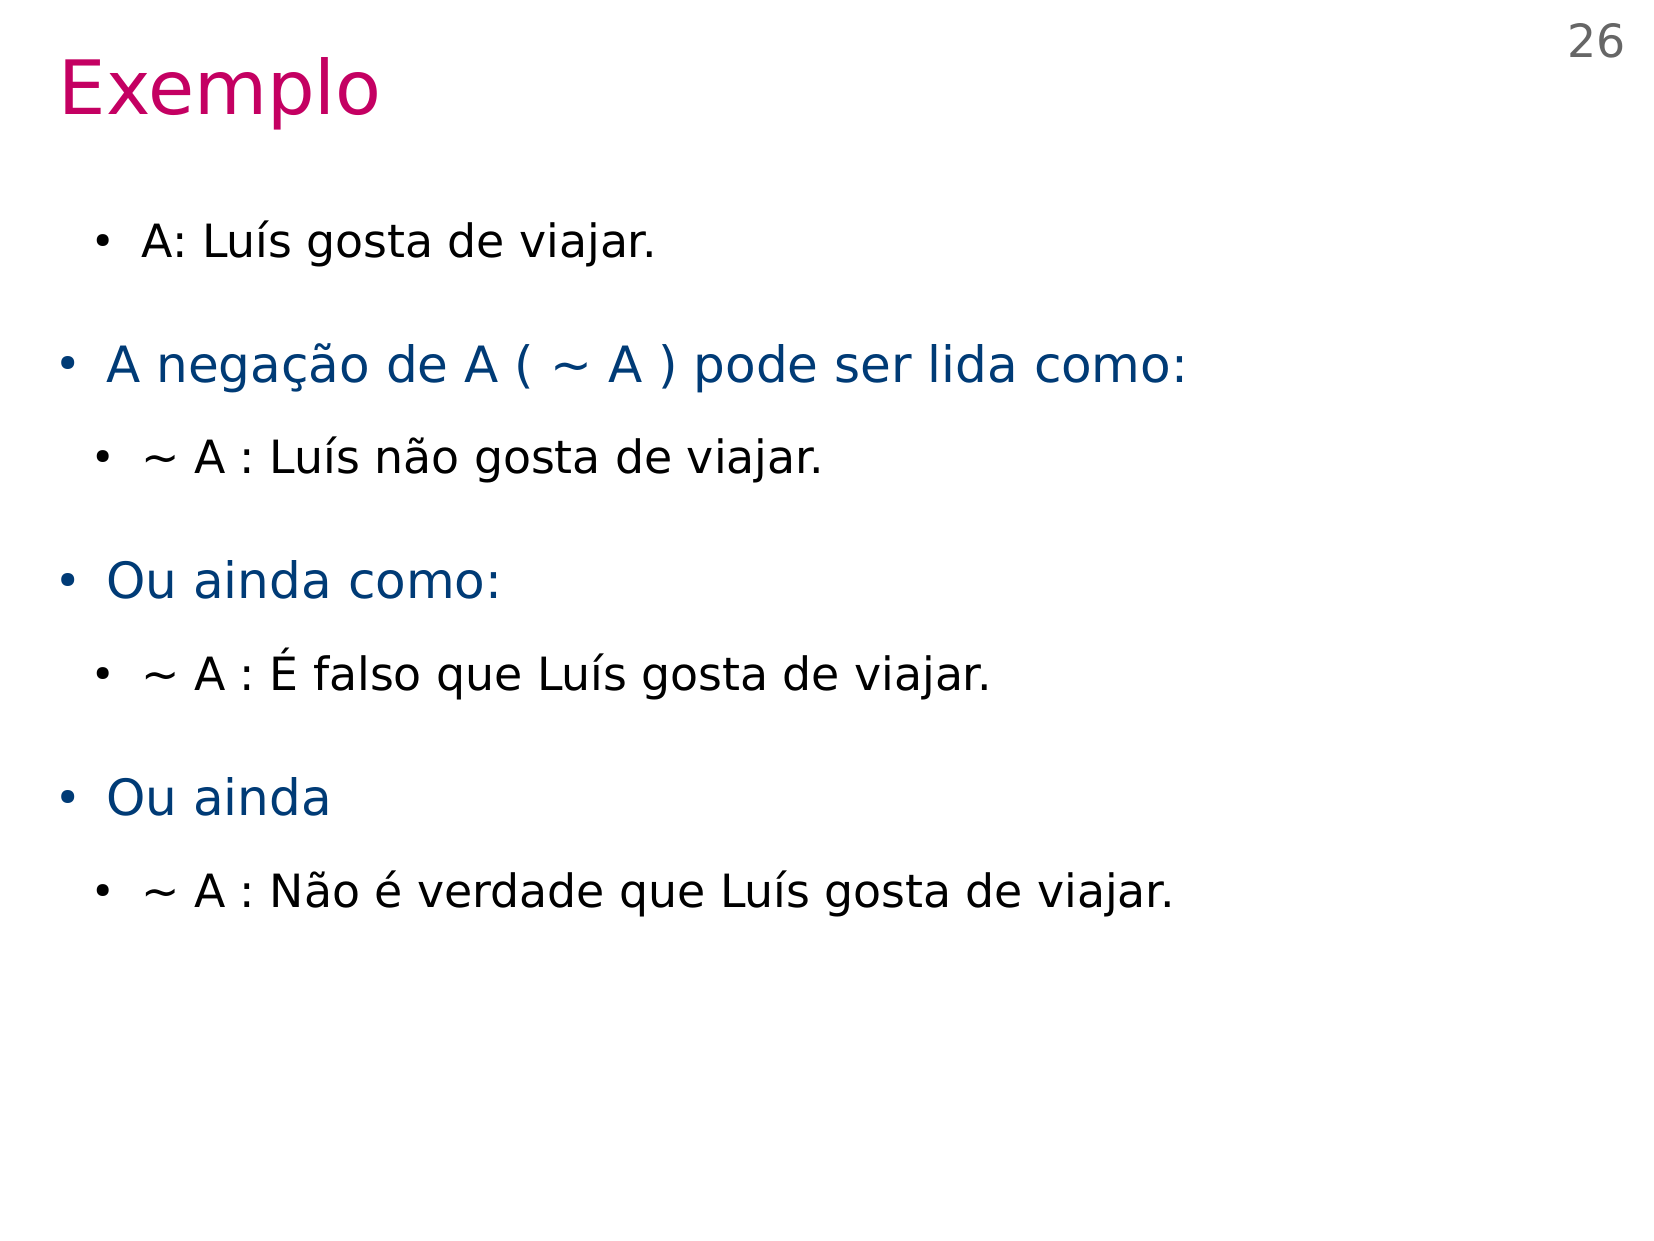

26
# Exemplo
A: Luís gosta de viajar.
A negação de A ( ~ A ) pode ser lida como:
~ A : Luís não gosta de viajar.
Ou ainda como:
~ A : É falso que Luís gosta de viajar.
Ou ainda
~ A : Não é verdade que Luís gosta de viajar.